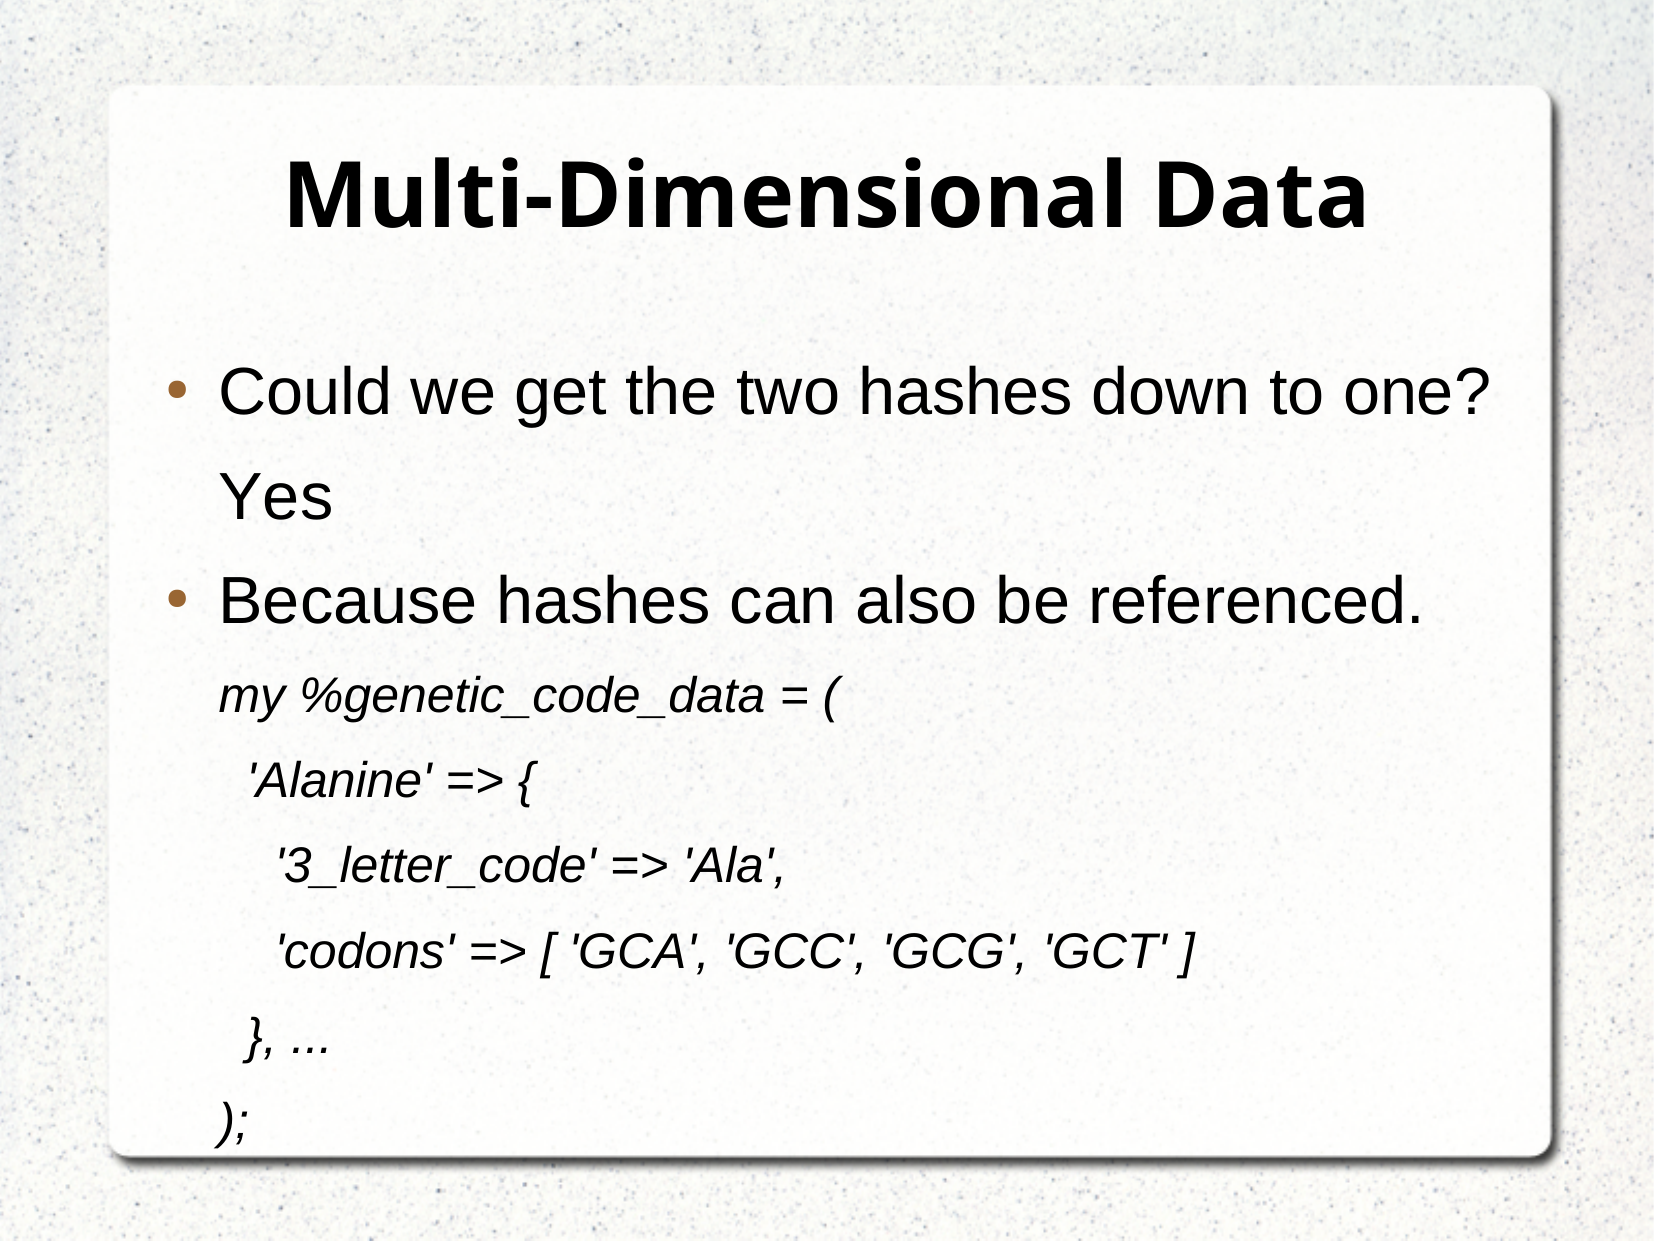

# Multi-Dimensional Data
Could we get the two hashes down to one?
Yes
Because hashes can also be referenced.
my %genetic_code_data = (
 'Alanine' => {
 '3_letter_code' => 'Ala',
 'codons' => [ 'GCA', 'GCC', 'GCG', 'GCT' ]
 }, ...
);